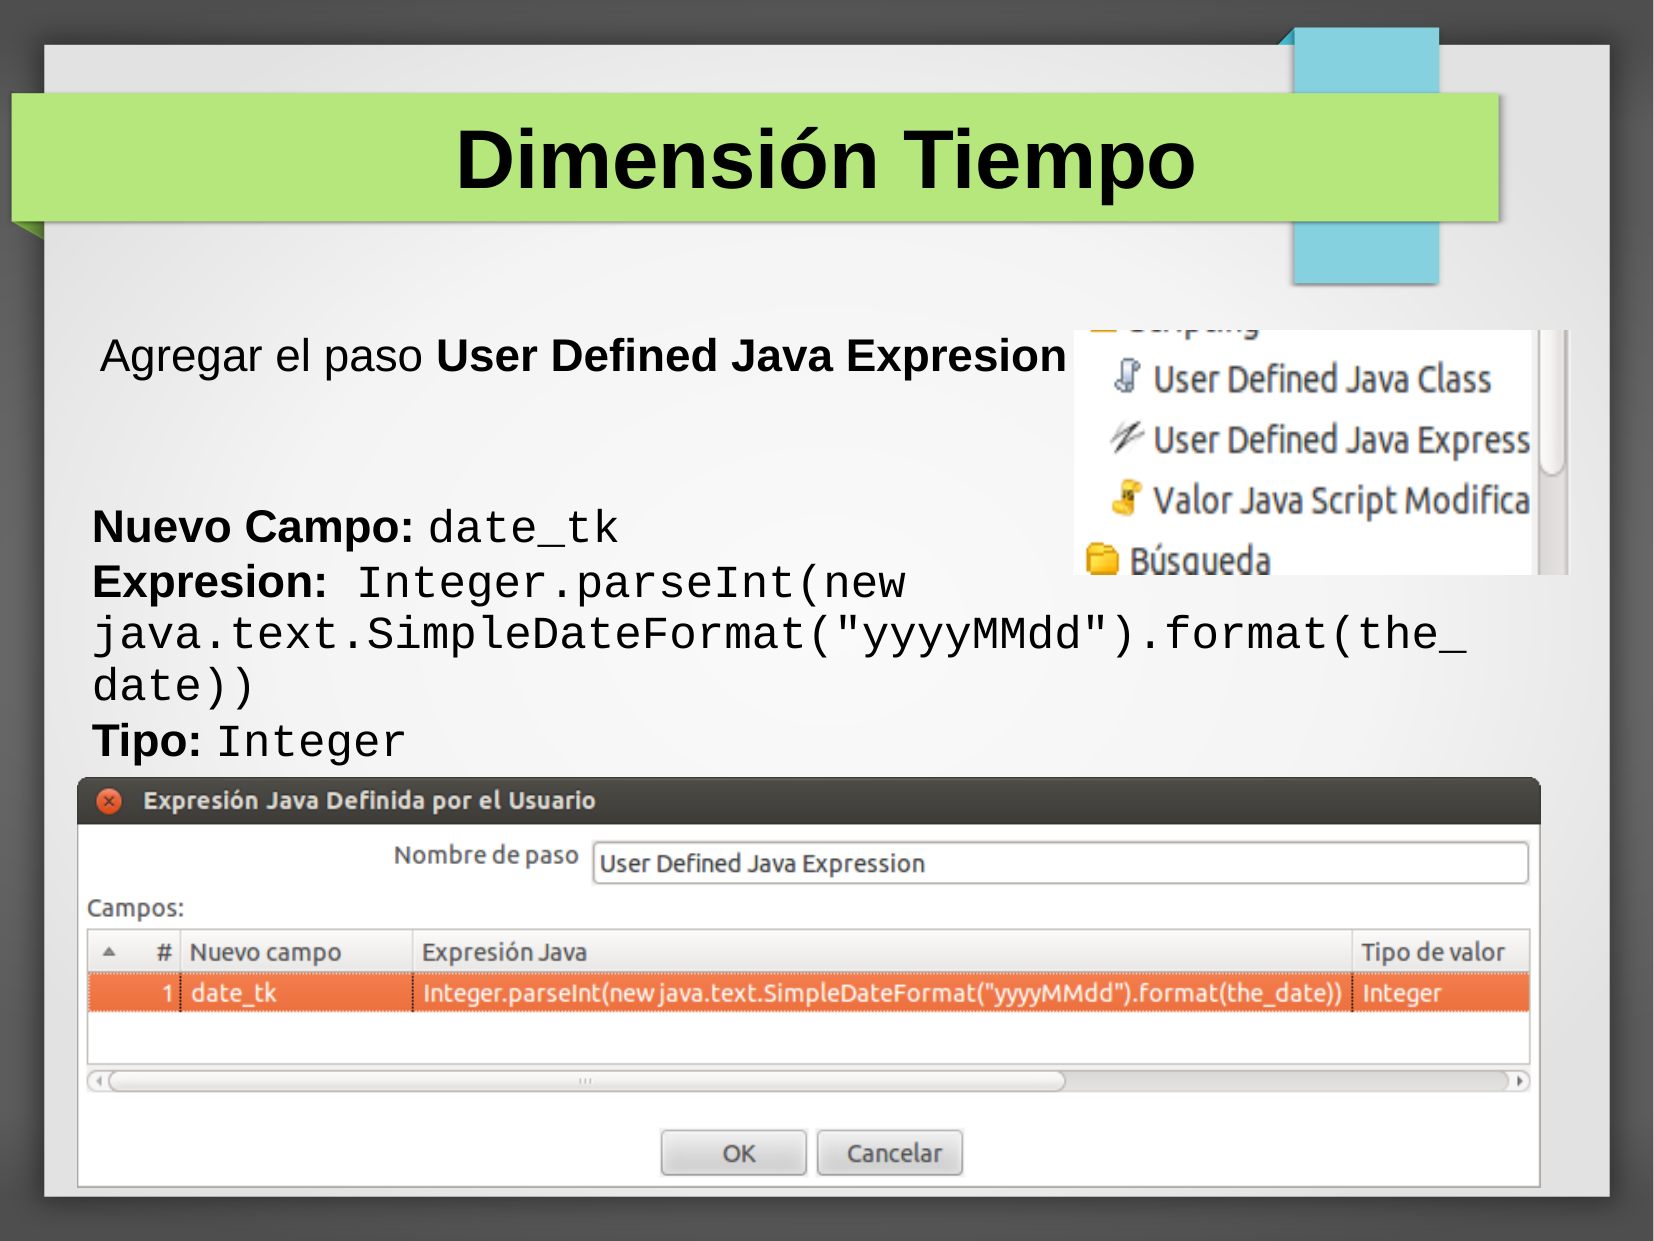

# Dimensión Tiempo
Agregar el paso User Defined Java Expresion
Nuevo Campo: date_tk
Expresion: Integer.parseInt(new java.text.SimpleDateFormat("yyyyMMdd").format(the_date))
Tipo: Integer